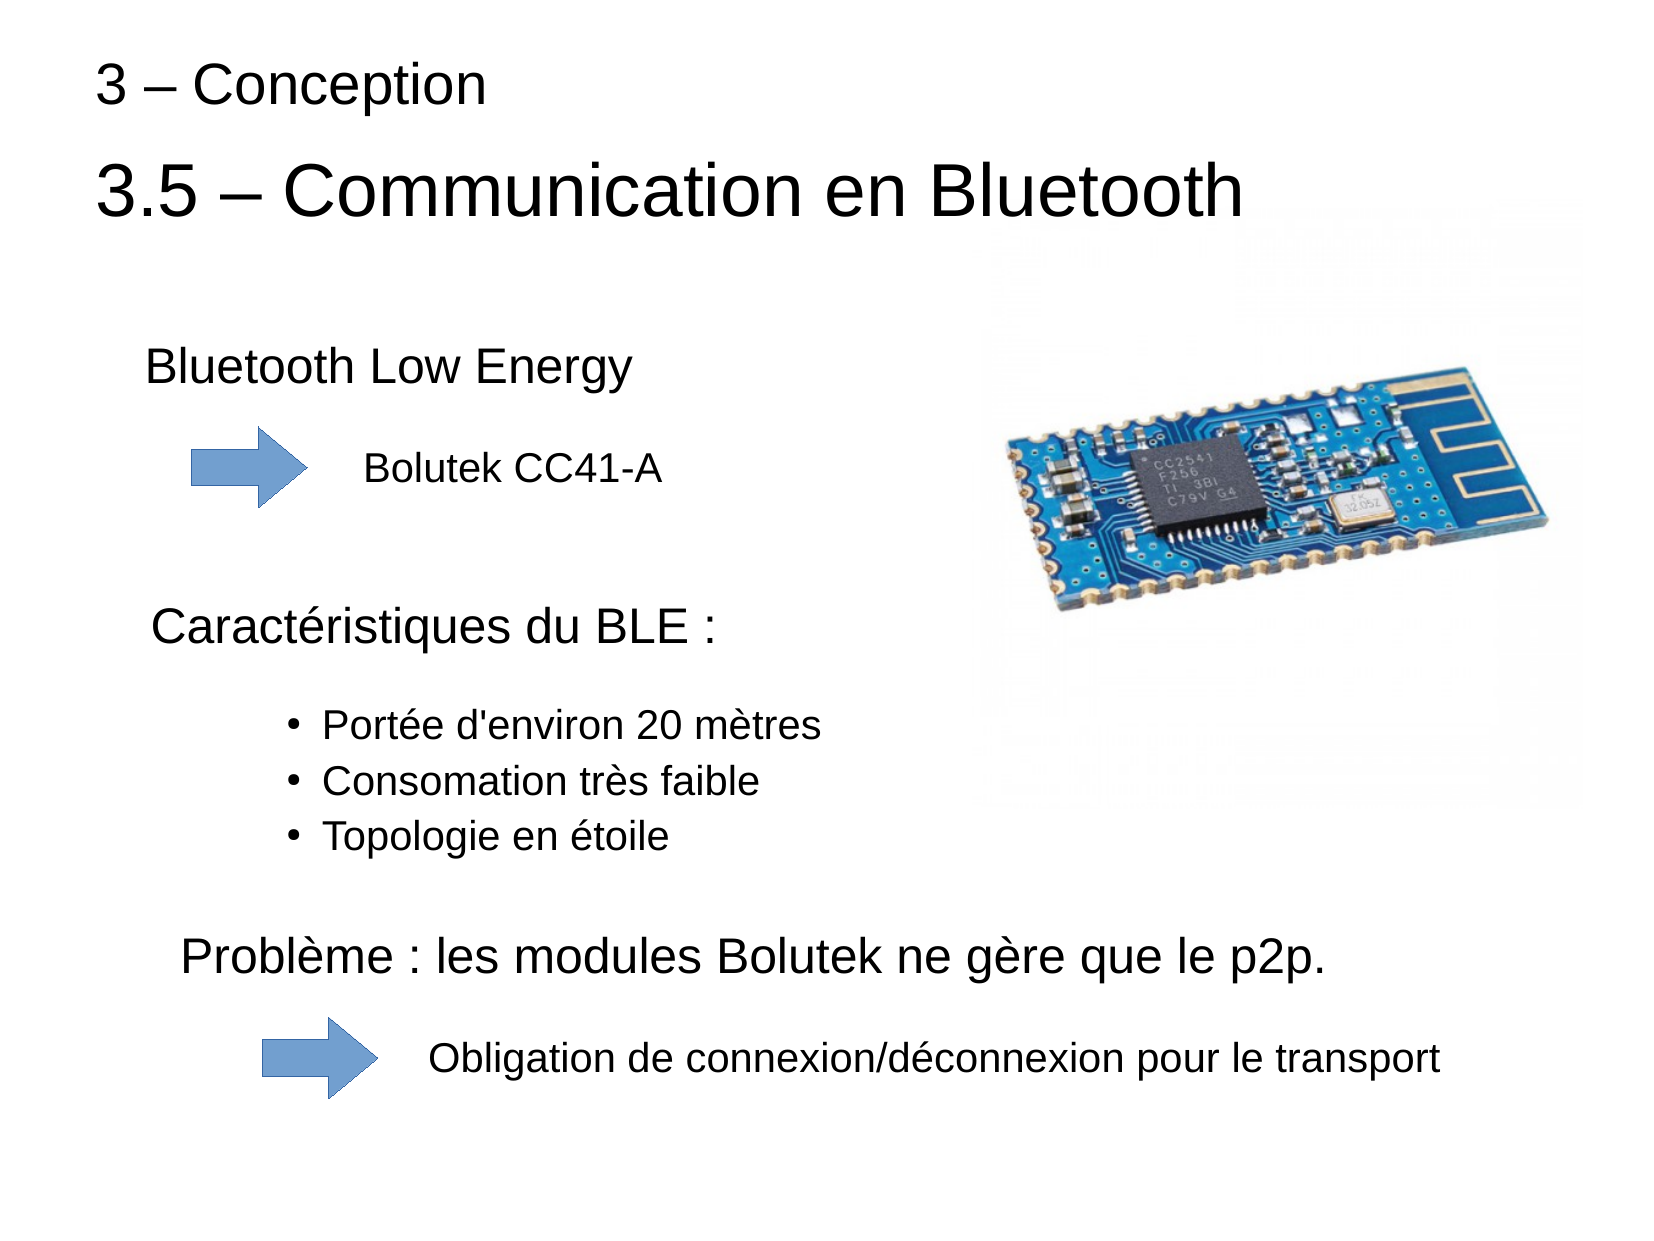

# 3 – Conception
3.5 – Communication en Bluetooth
Bluetooth Low Energy
Bolutek CC41-A
Caractéristiques du BLE :
Portée d'environ 20 mètres
Consomation très faible
Topologie en étoile
Problème : les modules Bolutek ne gère que le p2p.
Obligation de connexion/déconnexion pour le transport